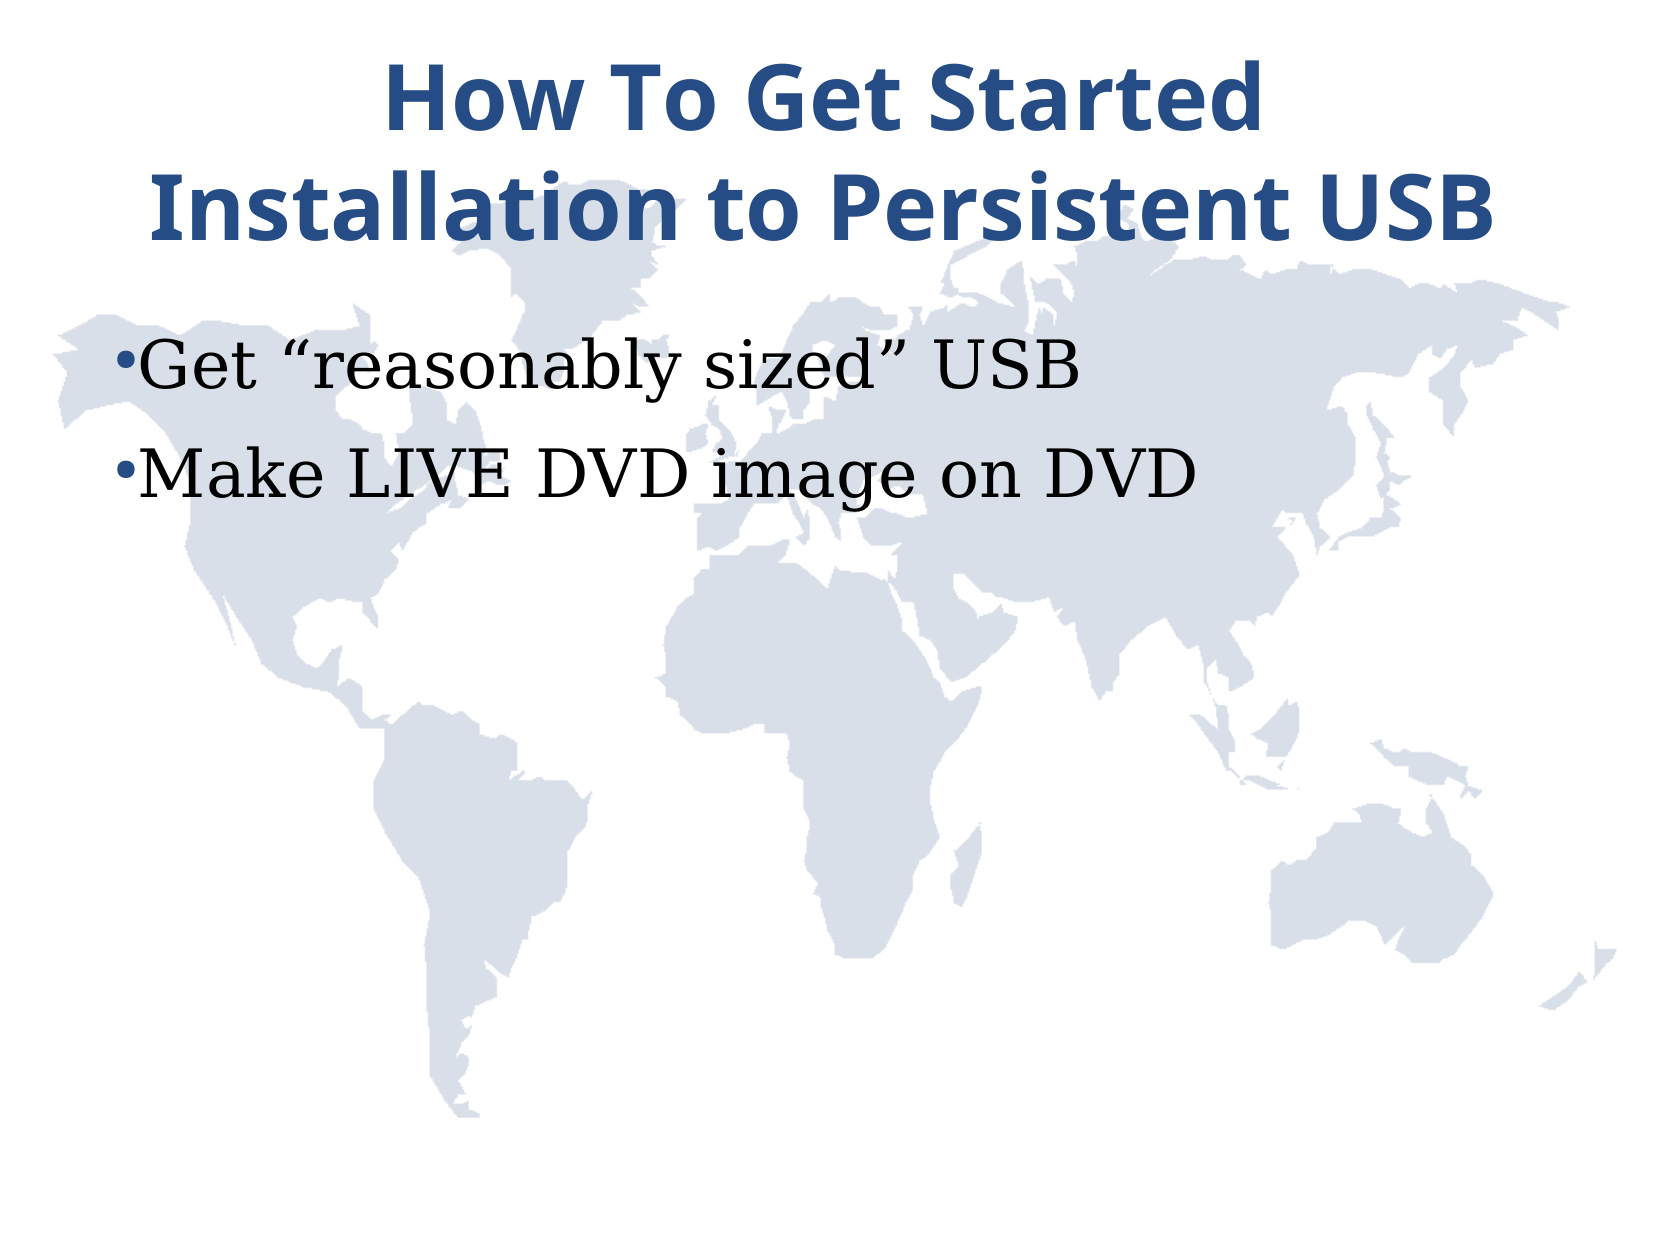

# How To Get Started Installation to Persistent USB
Get “reasonably sized” USB
Make LIVE DVD image on DVD